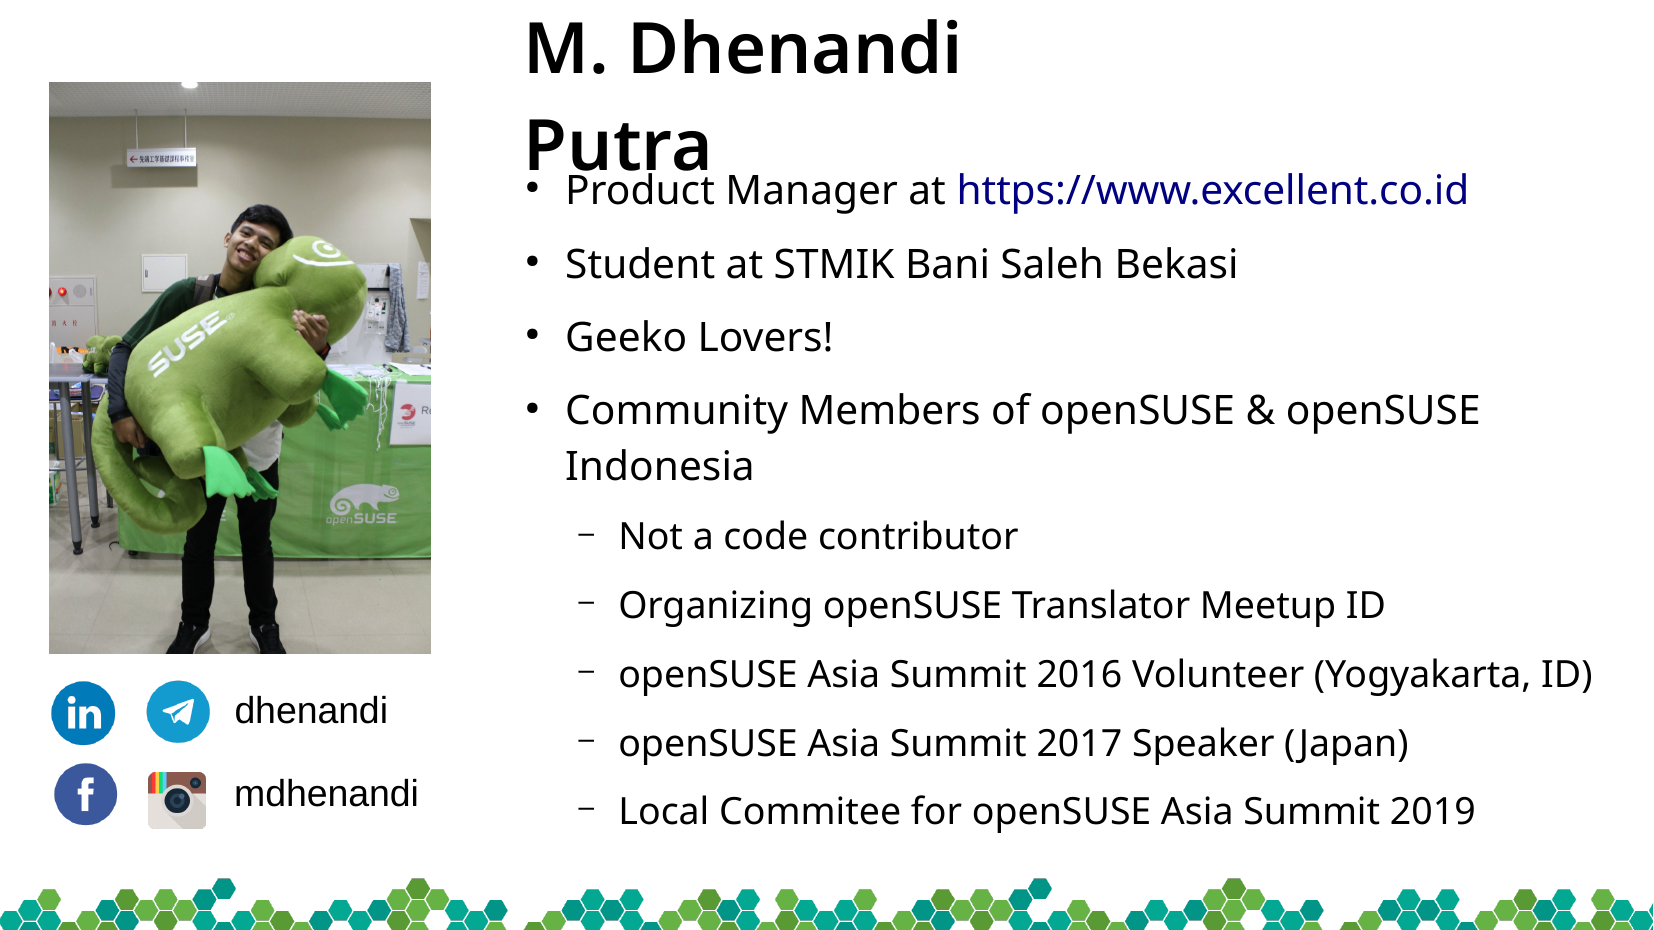

# M. Dhenandi Putra
Product Manager at https://www.excellent.co.id
Student at STMIK Bani Saleh Bekasi
Geeko Lovers!
Community Members of openSUSE & openSUSE Indonesia
Not a code contributor
Organizing openSUSE Translator Meetup ID
openSUSE Asia Summit 2016 Volunteer (Yogyakarta, ID)
openSUSE Asia Summit 2017 Speaker (Japan)
Local Commitee for openSUSE Asia Summit 2019
dhenandi
mdhenandi